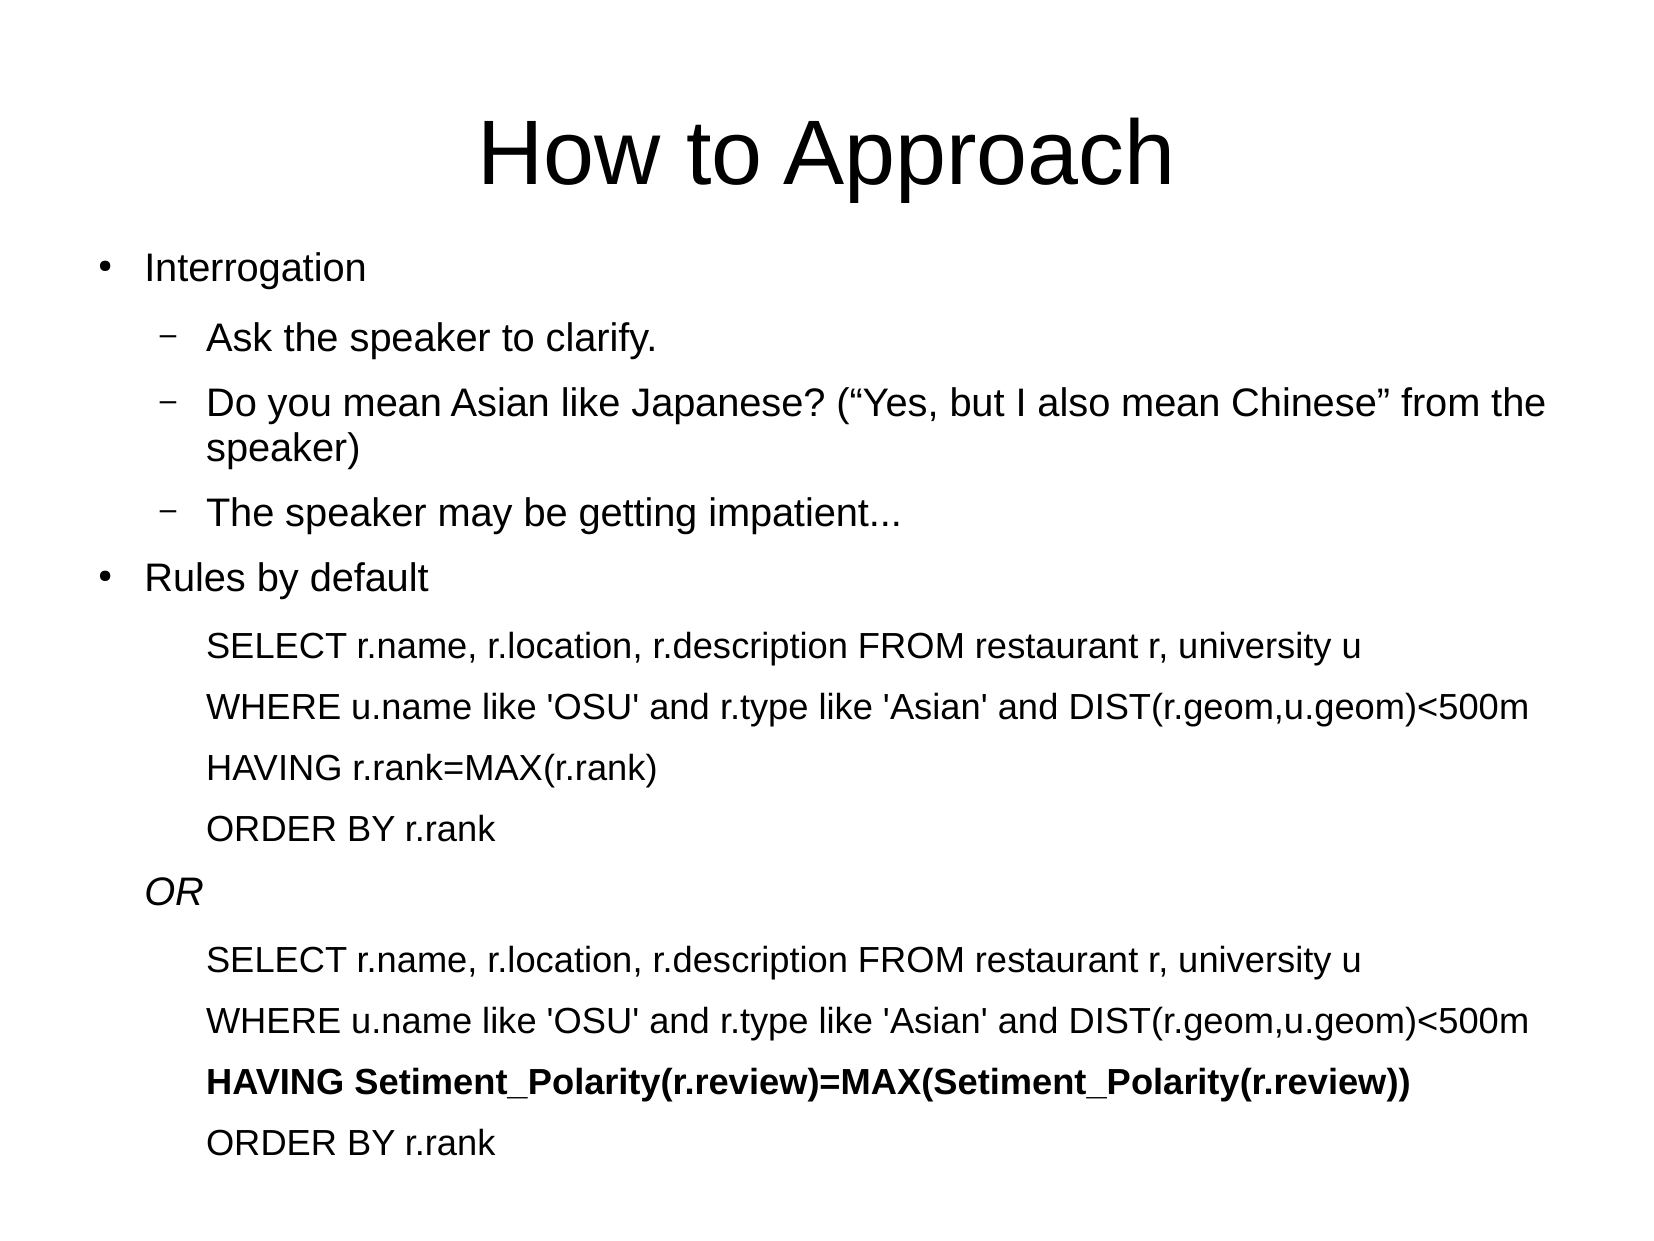

# How to Approach
Interrogation
Ask the speaker to clarify.
Do you mean Asian like Japanese? (“Yes, but I also mean Chinese” from the speaker)
The speaker may be getting impatient...
Rules by default
SELECT r.name, r.location, r.description FROM restaurant r, university u
WHERE u.name like 'OSU' and r.type like 'Asian' and DIST(r.geom,u.geom)<500m
HAVING r.rank=MAX(r.rank)
ORDER BY r.rank
OR
SELECT r.name, r.location, r.description FROM restaurant r, university u
WHERE u.name like 'OSU' and r.type like 'Asian' and DIST(r.geom,u.geom)<500m
HAVING Setiment_Polarity(r.review)=MAX(Setiment_Polarity(r.review))
ORDER BY r.rank